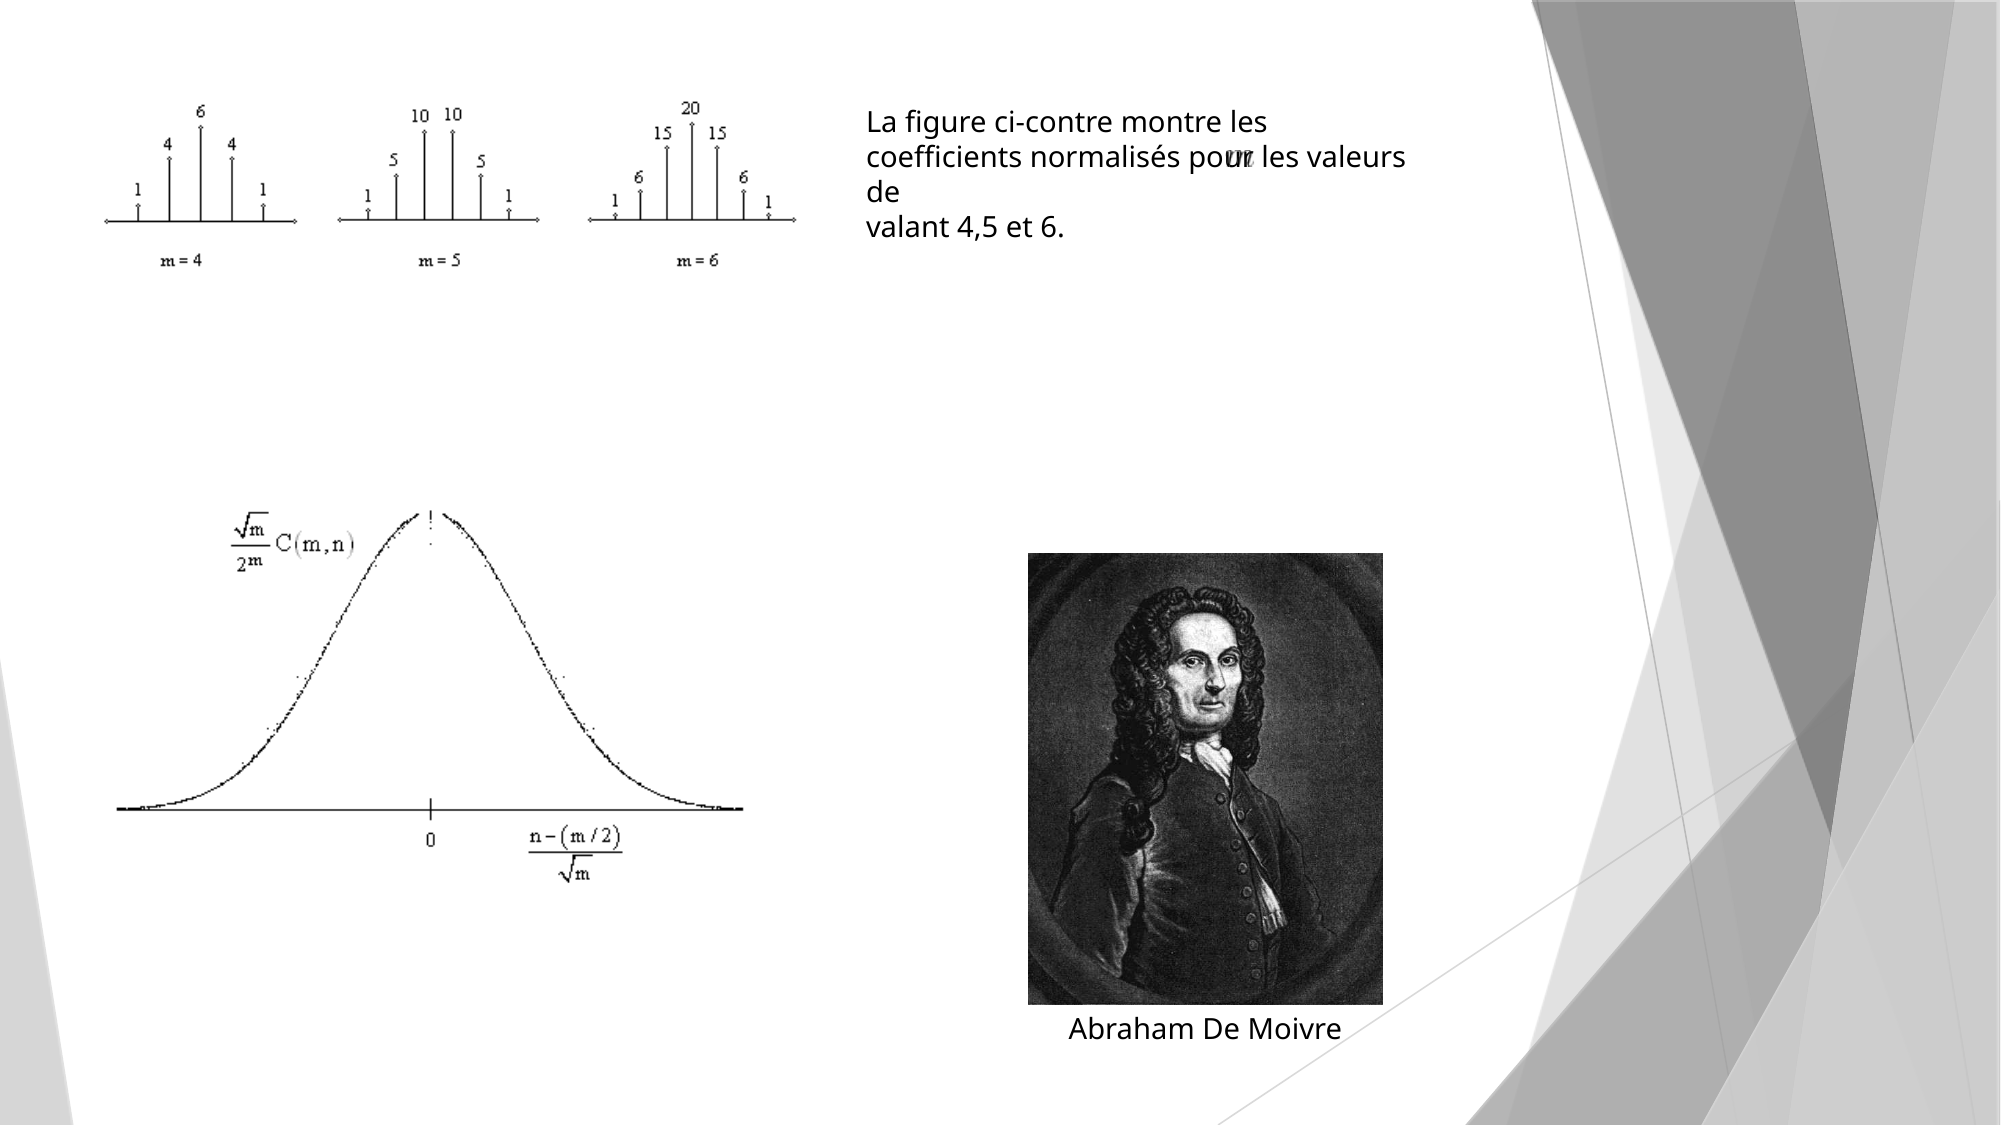

La figure ci-contre montre les coefficients normalisés pour les valeurs de
valant 4,5 et 6.
# Graphique des coefficients normalisés et rééchelonnées pour les 60 premières expansions binomiales.
Abraham De Moivre